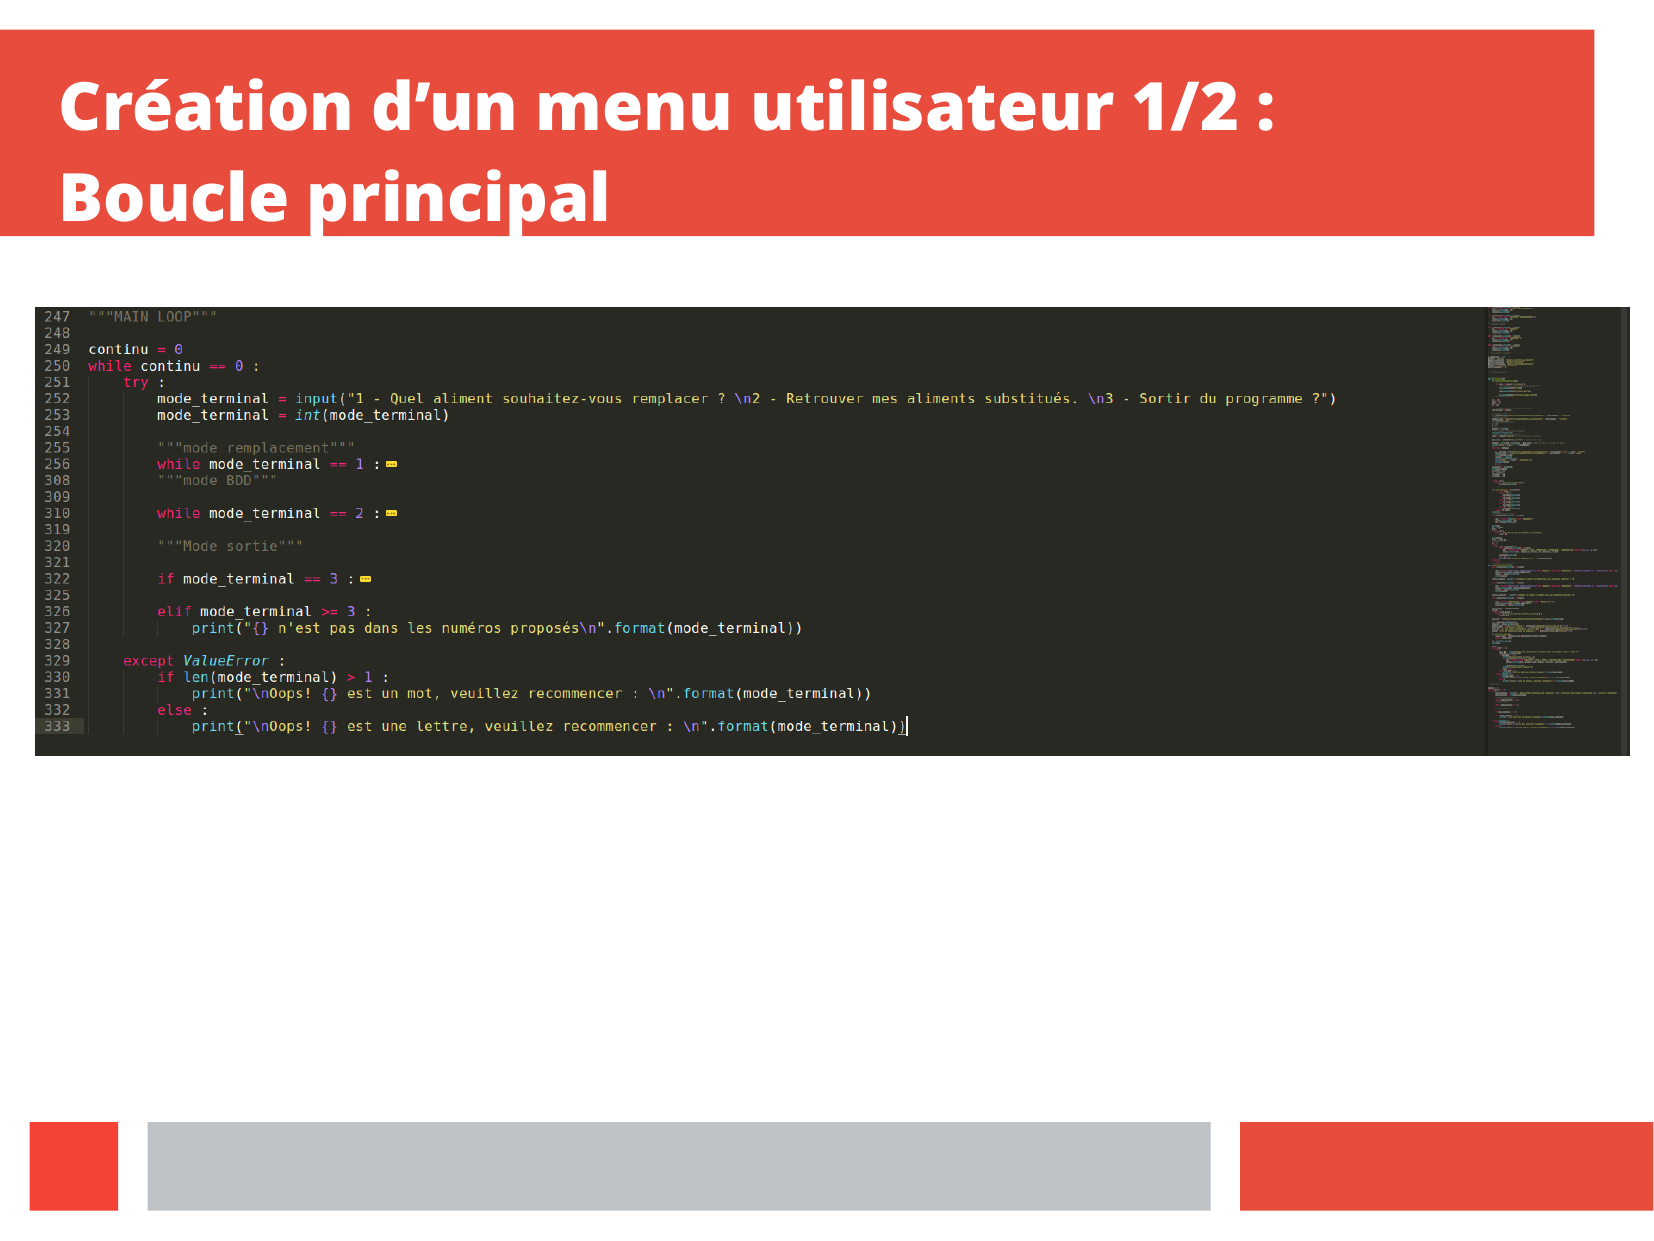

# Création d’un menu utilisateur 1/2 : Boucle principal